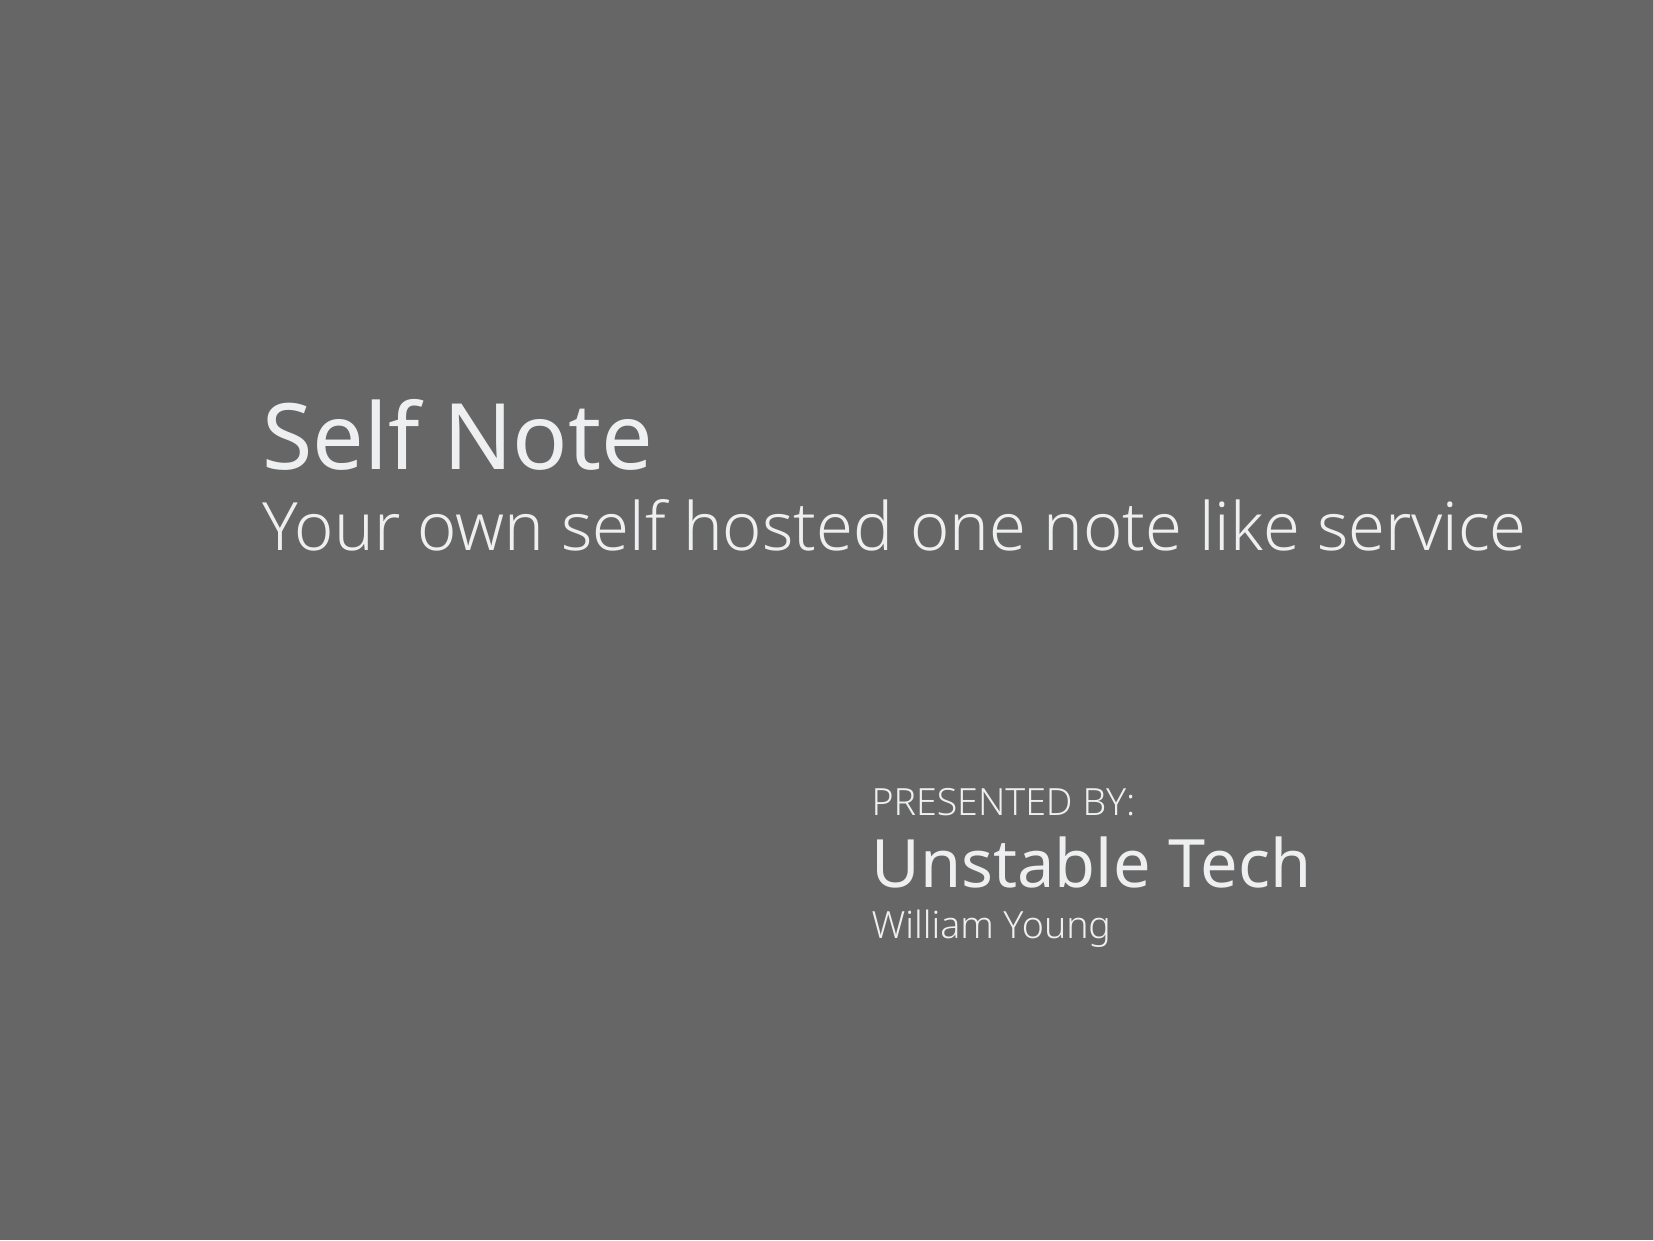

# Self Note
Your own self hosted one note like service
PRESENTED BY:
Unstable Tech
William Young